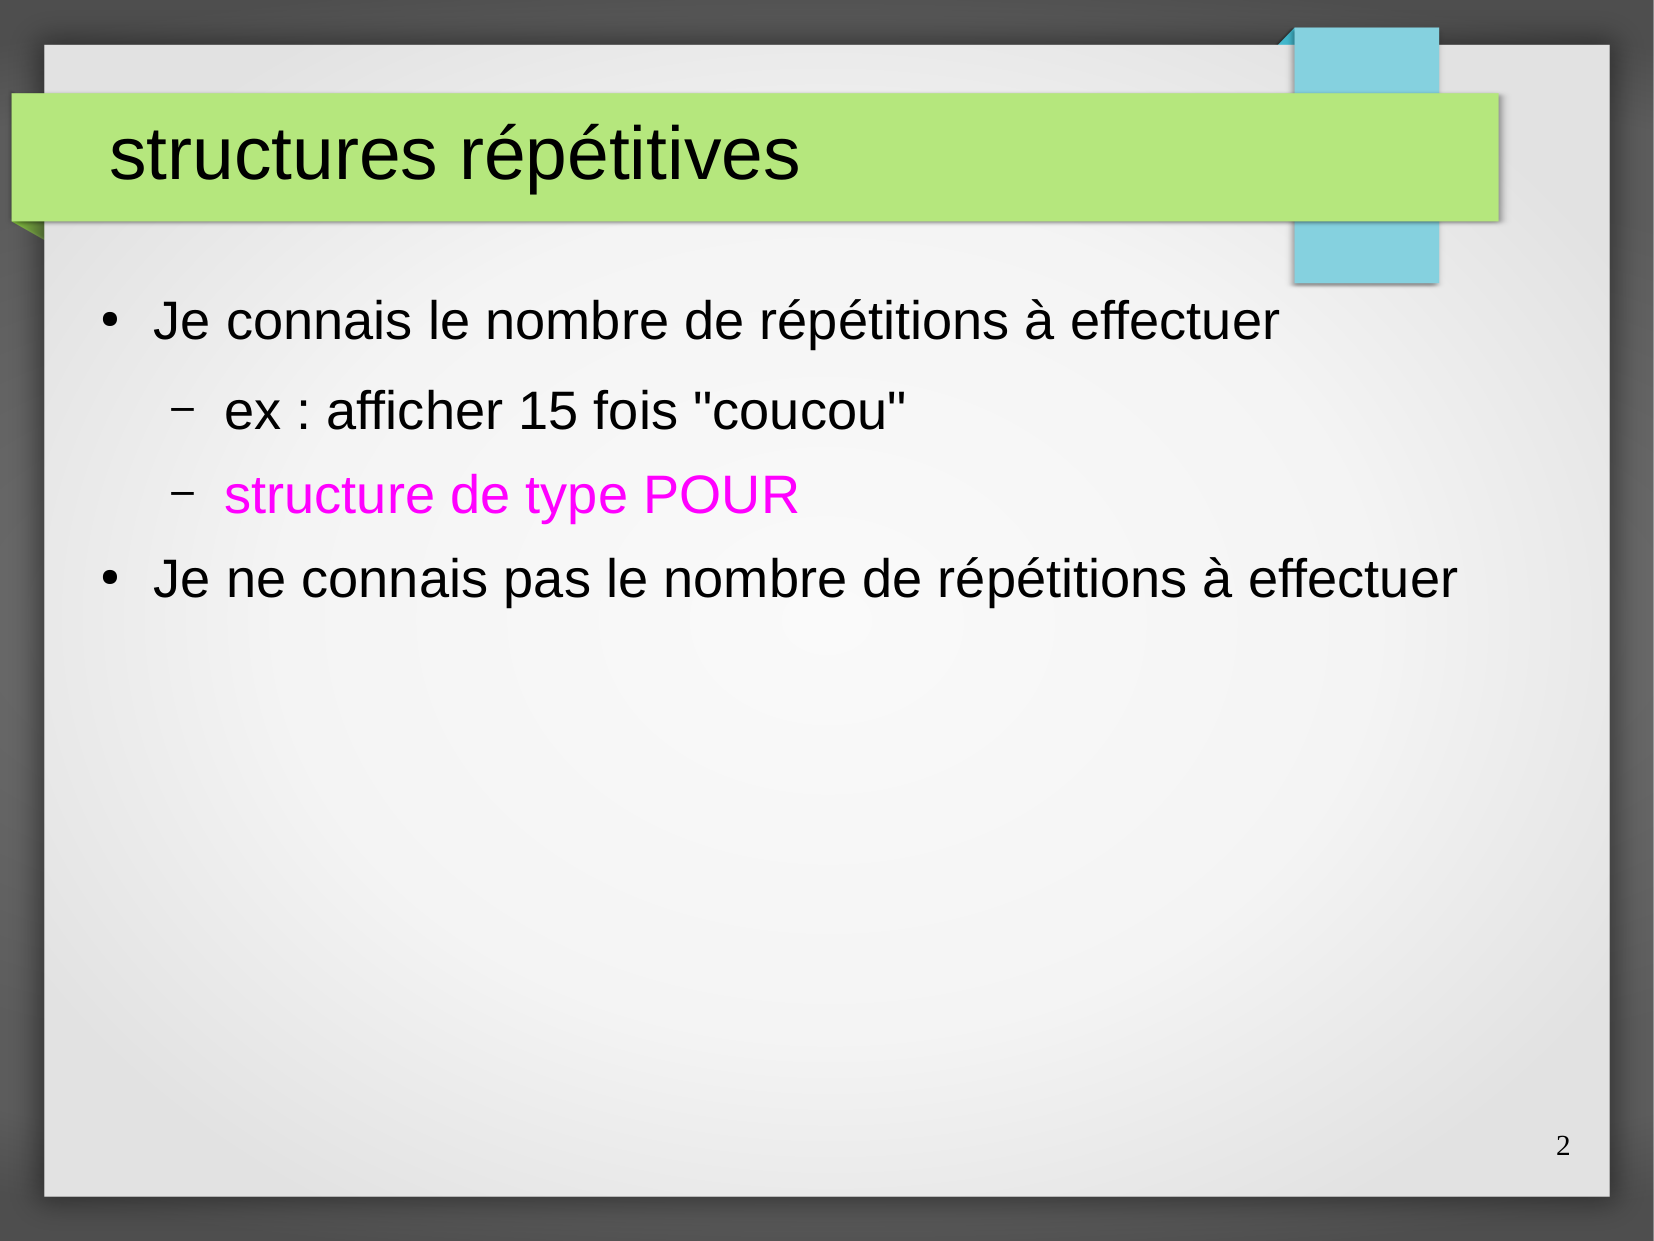

# structures répétitives
Je connais le nombre de répétitions à effectuer
ex : afficher 15 fois "coucou"
structure de type POUR
Je ne connais pas le nombre de répétitions à effectuer
2